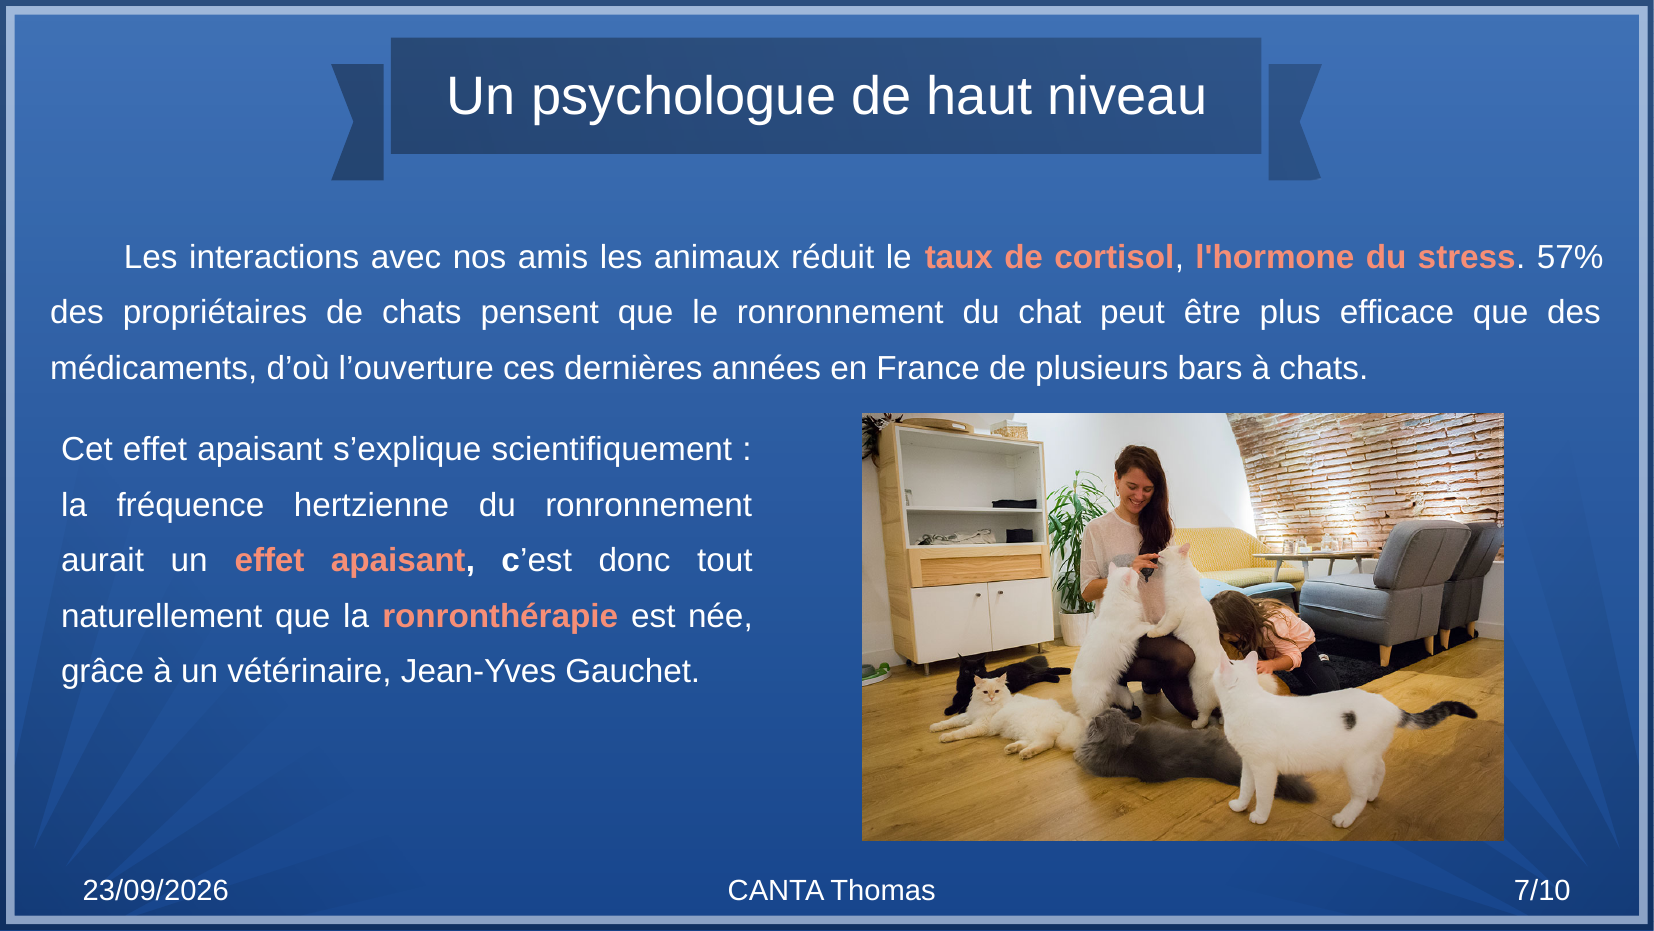

Un psychologue de haut niveau
	Les interactions avec nos amis les animaux réduit le taux de cortisol, l'hormone du stress. 57% des propriétaires de chats pensent que le ronronnement du chat peut être plus efficace que des médicaments, d’où l’ouverture ces dernières années en France de plusieurs bars à chats.
Cet effet apaisant s’explique scientifiquement : la fréquence hertzienne du ronronnement aurait un effet apaisant, c’est donc tout naturellement que la ronronthérapie est née, grâce à un vétérinaire, Jean-Yves Gauchet.
7